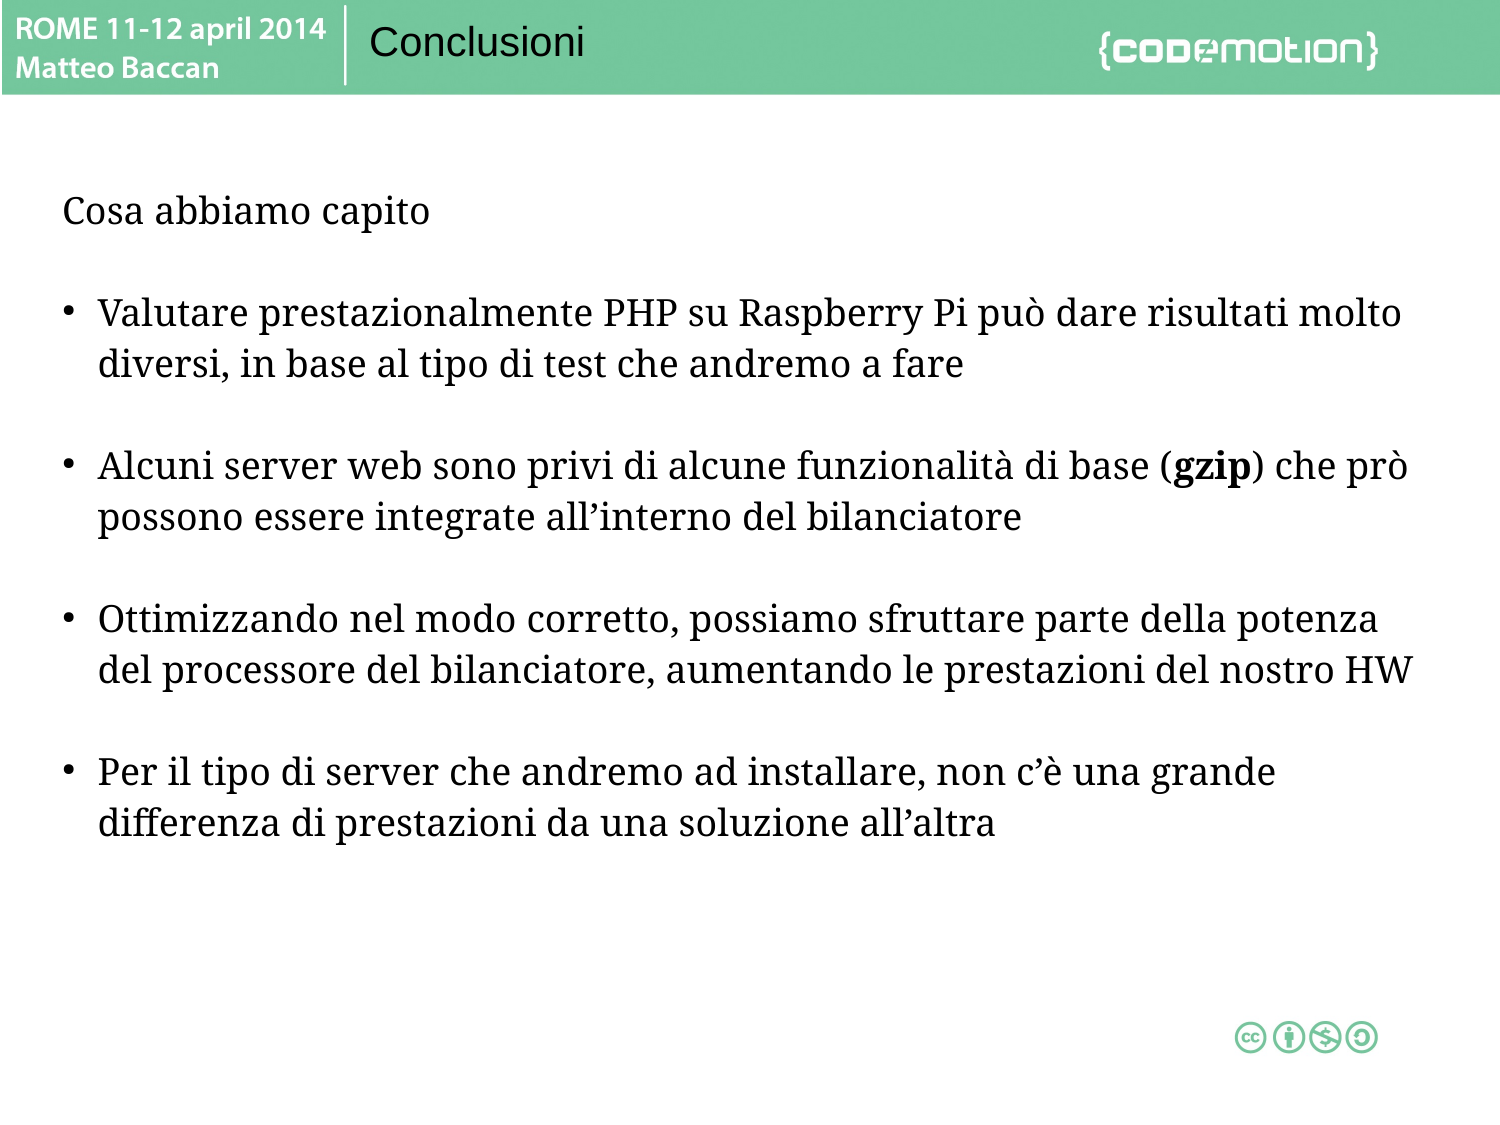

# Conclusioni
Cosa abbiamo capito
Valutare prestazionalmente PHP su Raspberry Pi può dare risultati molto diversi, in base al tipo di test che andremo a fare
Alcuni server web sono privi di alcune funzionalità di base (gzip) che prò possono essere integrate all’interno del bilanciatore
Ottimizzando nel modo corretto, possiamo sfruttare parte della potenza del processore del bilanciatore, aumentando le prestazioni del nostro HW
Per il tipo di server che andremo ad installare, non c’è una grande differenza di prestazioni da una soluzione all’altra